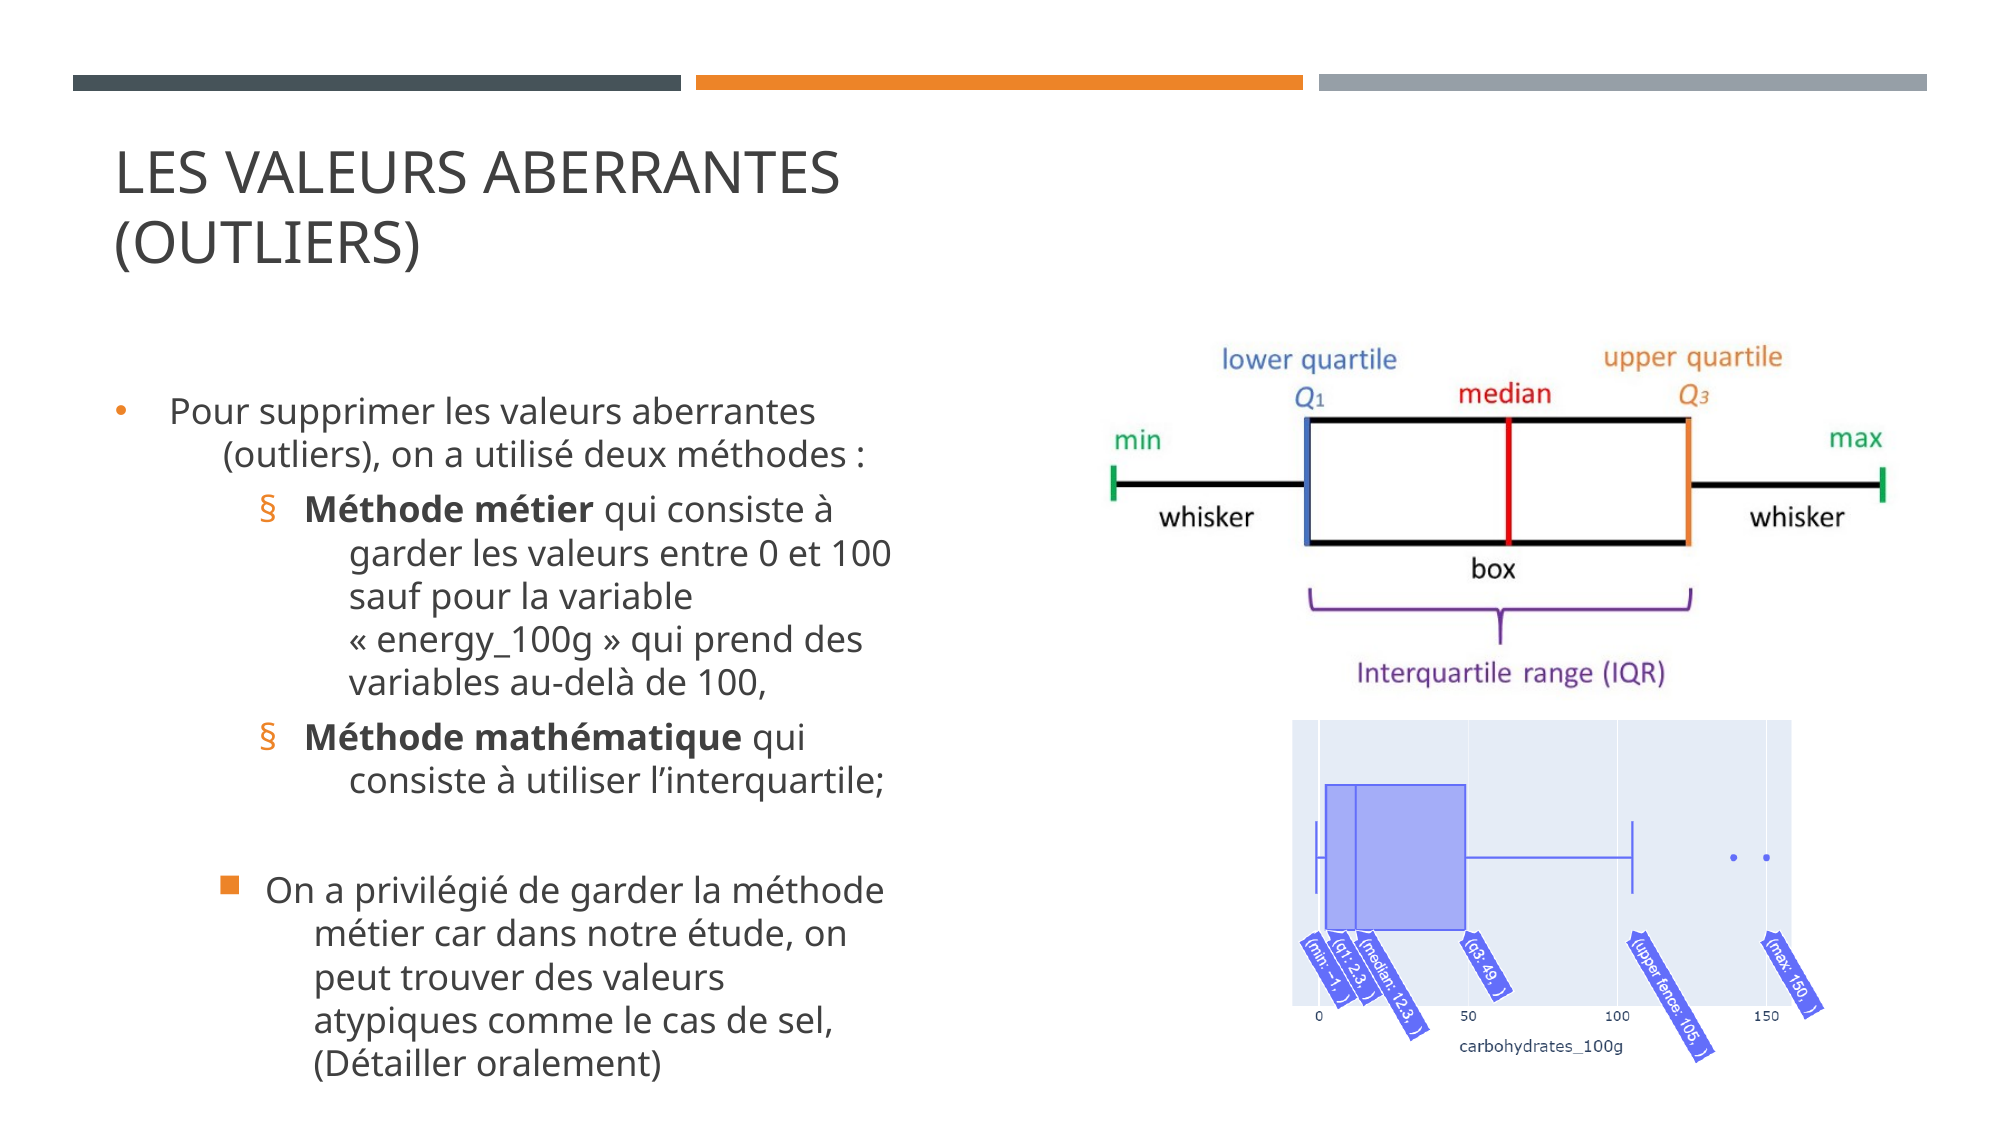

# Les valeurs aberrantes (outliers)
Pour supprimer les valeurs aberrantes (outliers), on a utilisé deux méthodes :
Méthode métier qui consiste à garder les valeurs entre 0 et 100 sauf pour la variable « energy_100g » qui prend des variables au-delà de 100,
Méthode mathématique qui consiste à utiliser l’interquartile;
On a privilégié de garder la méthode métier car dans notre étude, on peut trouver des valeurs atypiques comme le cas de sel, (Détailler oralement)